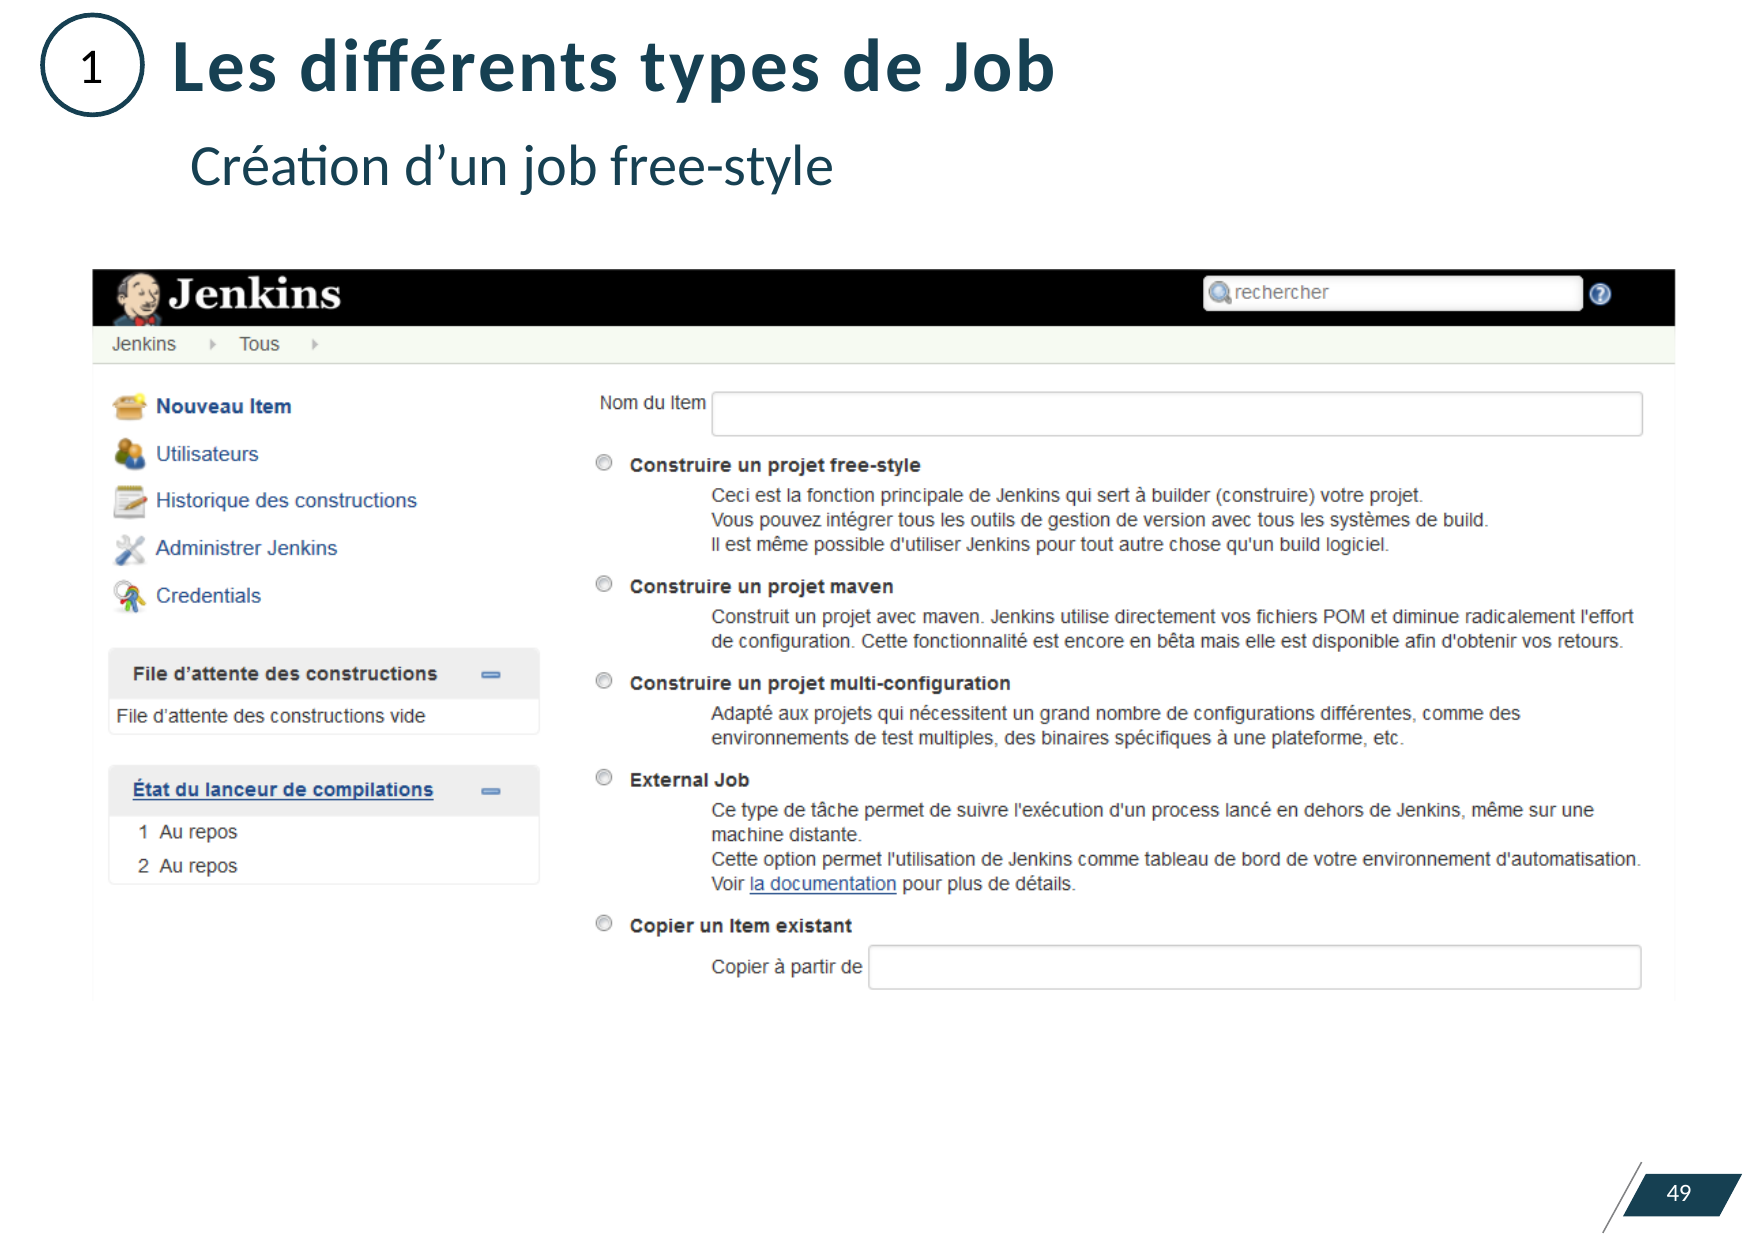

# Les différents types de Job
1
Création d’un job free-style
49